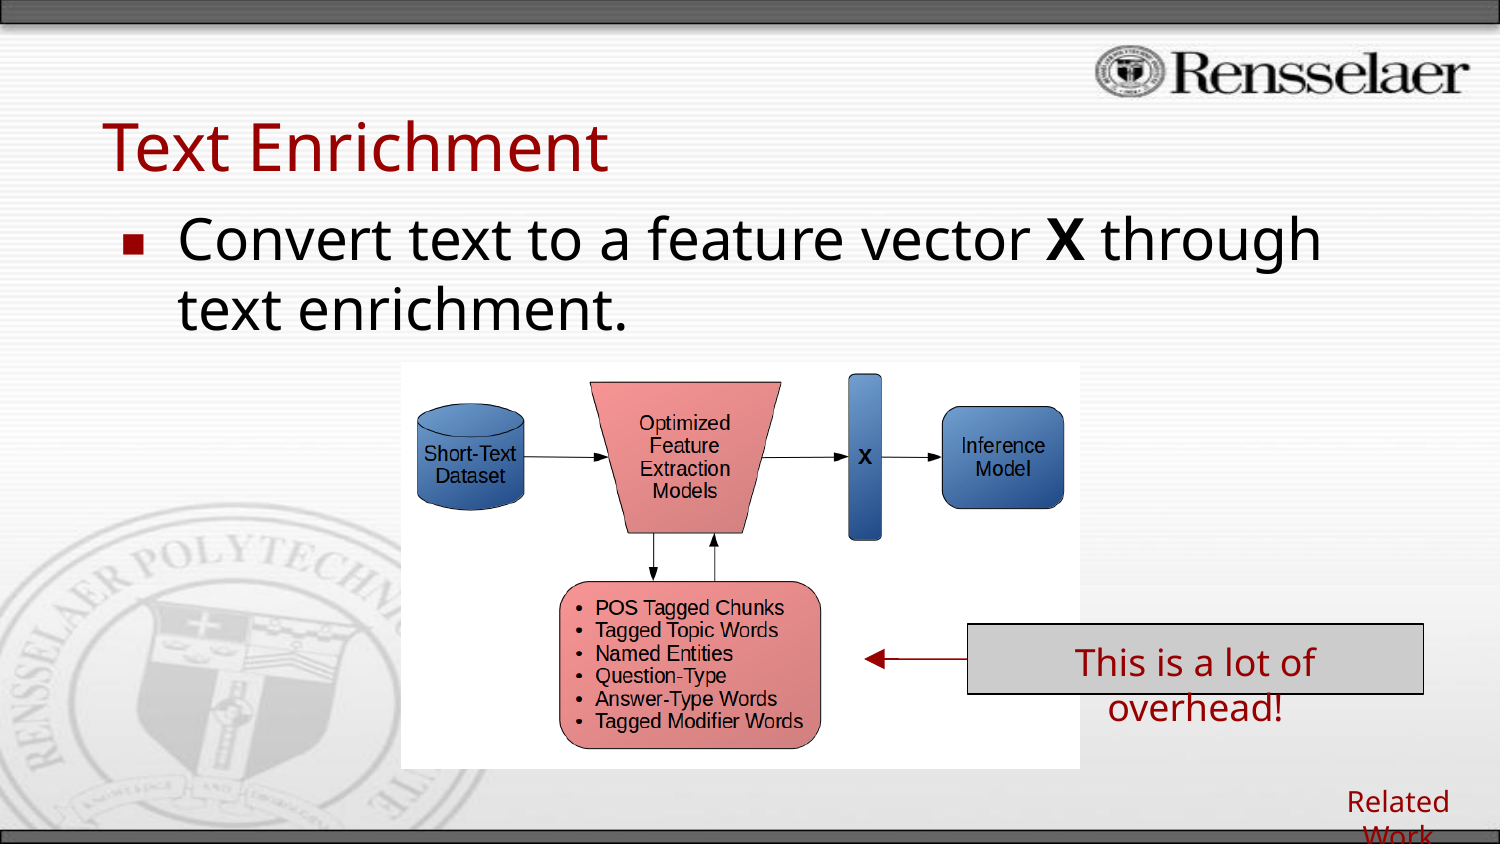

# Text Enrichment
Convert text to a feature vector X through text enrichment.
This is a lot of overhead!
Related Work